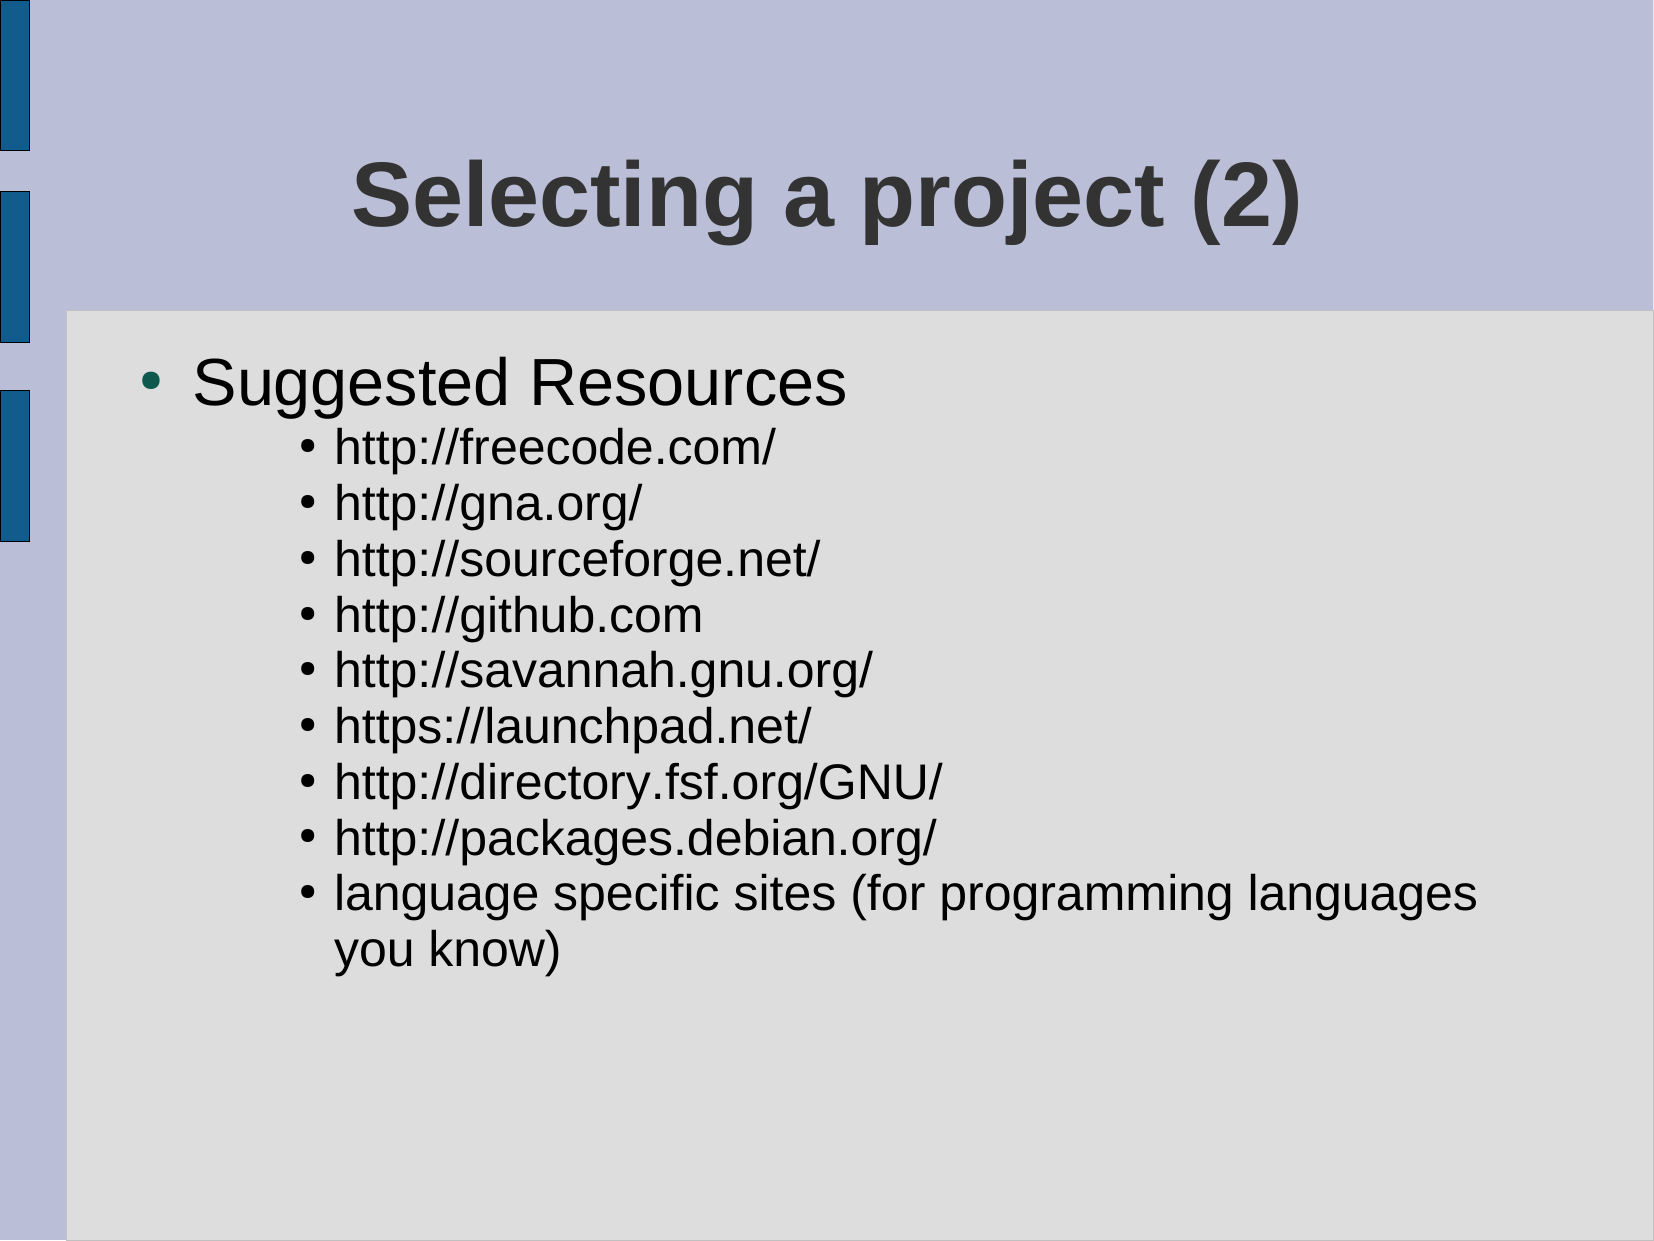

# Selecting a project (2)
Suggested Resources
http://freecode.com/
http://gna.org/
http://sourceforge.net/
http://github.com
http://savannah.gnu.org/
https://launchpad.net/
http://directory.fsf.org/GNU/
http://packages.debian.org/
language specific sites (for programming languages you know)